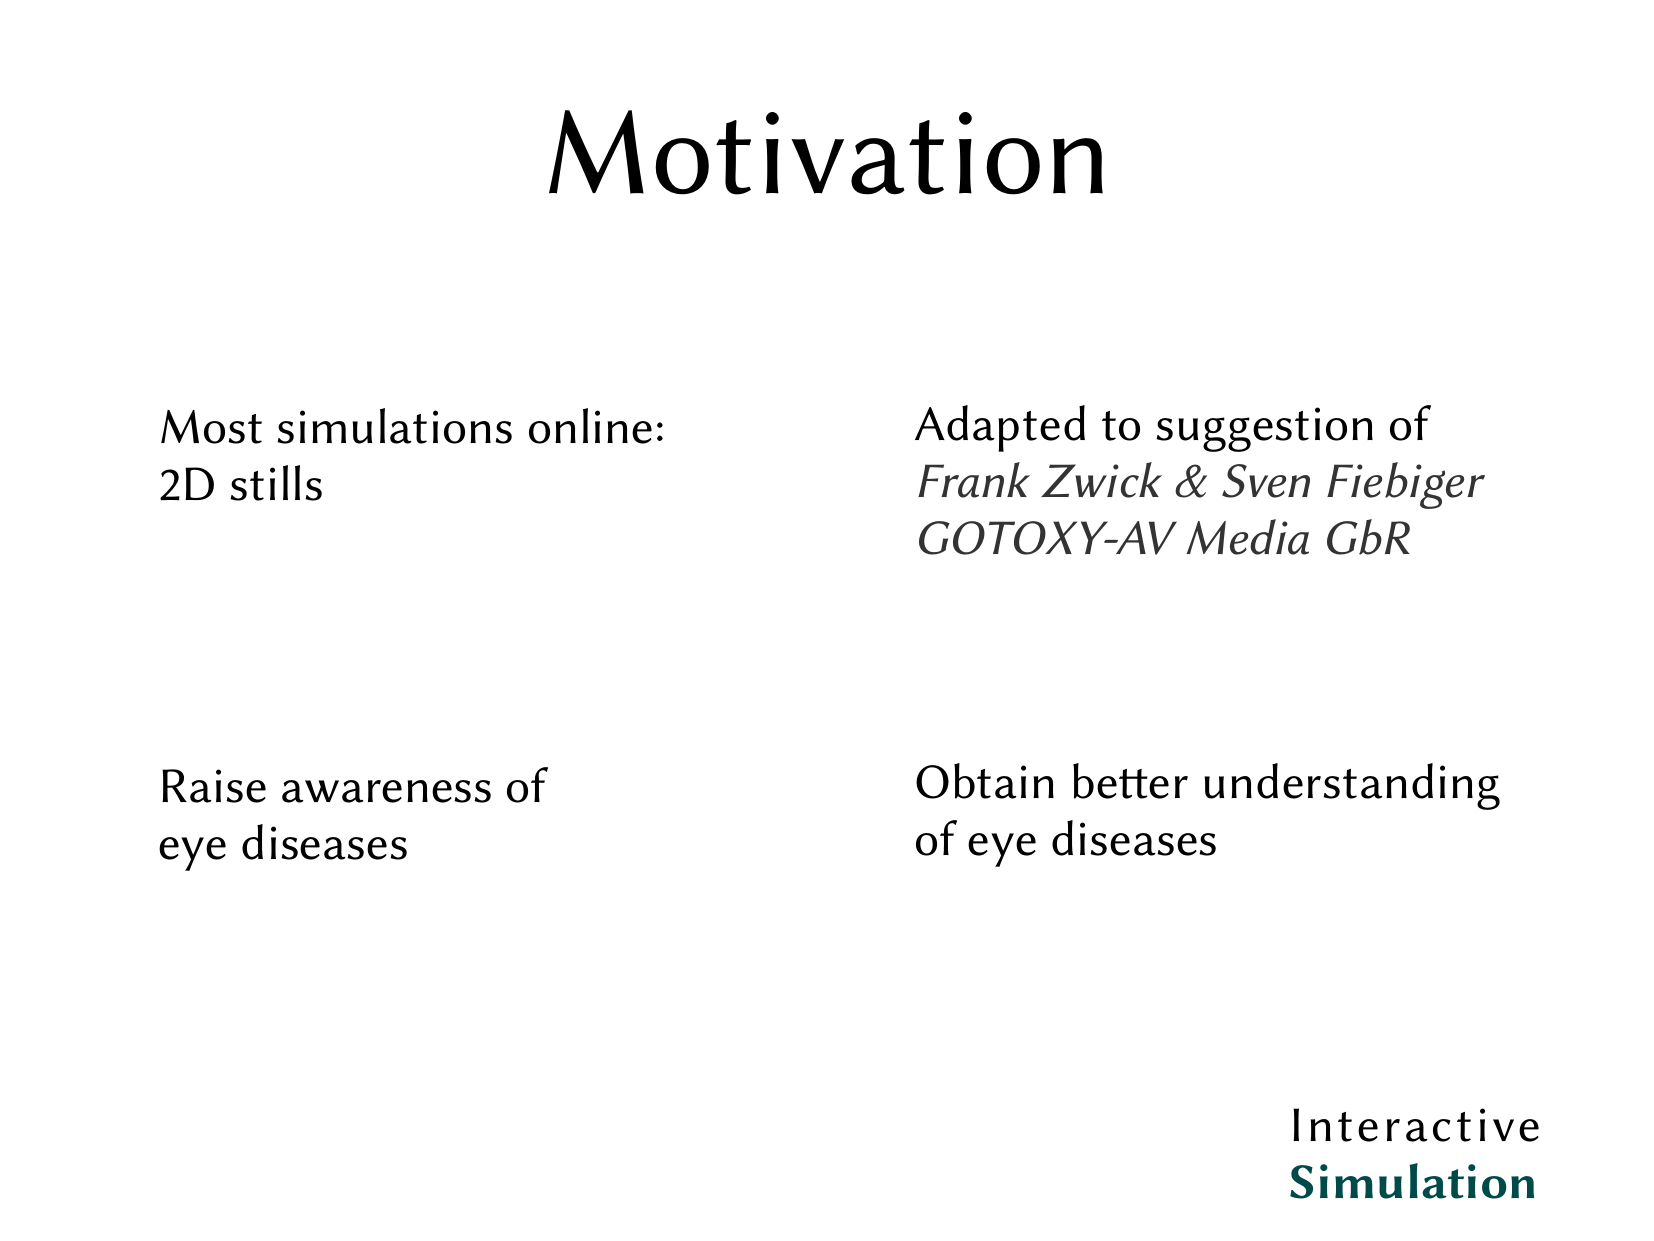

# Motivation
Adapted to suggestion of
Frank Zwick & Sven Fiebiger
GOTOXY-AV Media GbR
Most simulations online:
2D stills
Obtain better understanding
of eye diseases
Raise awareness of
eye diseases